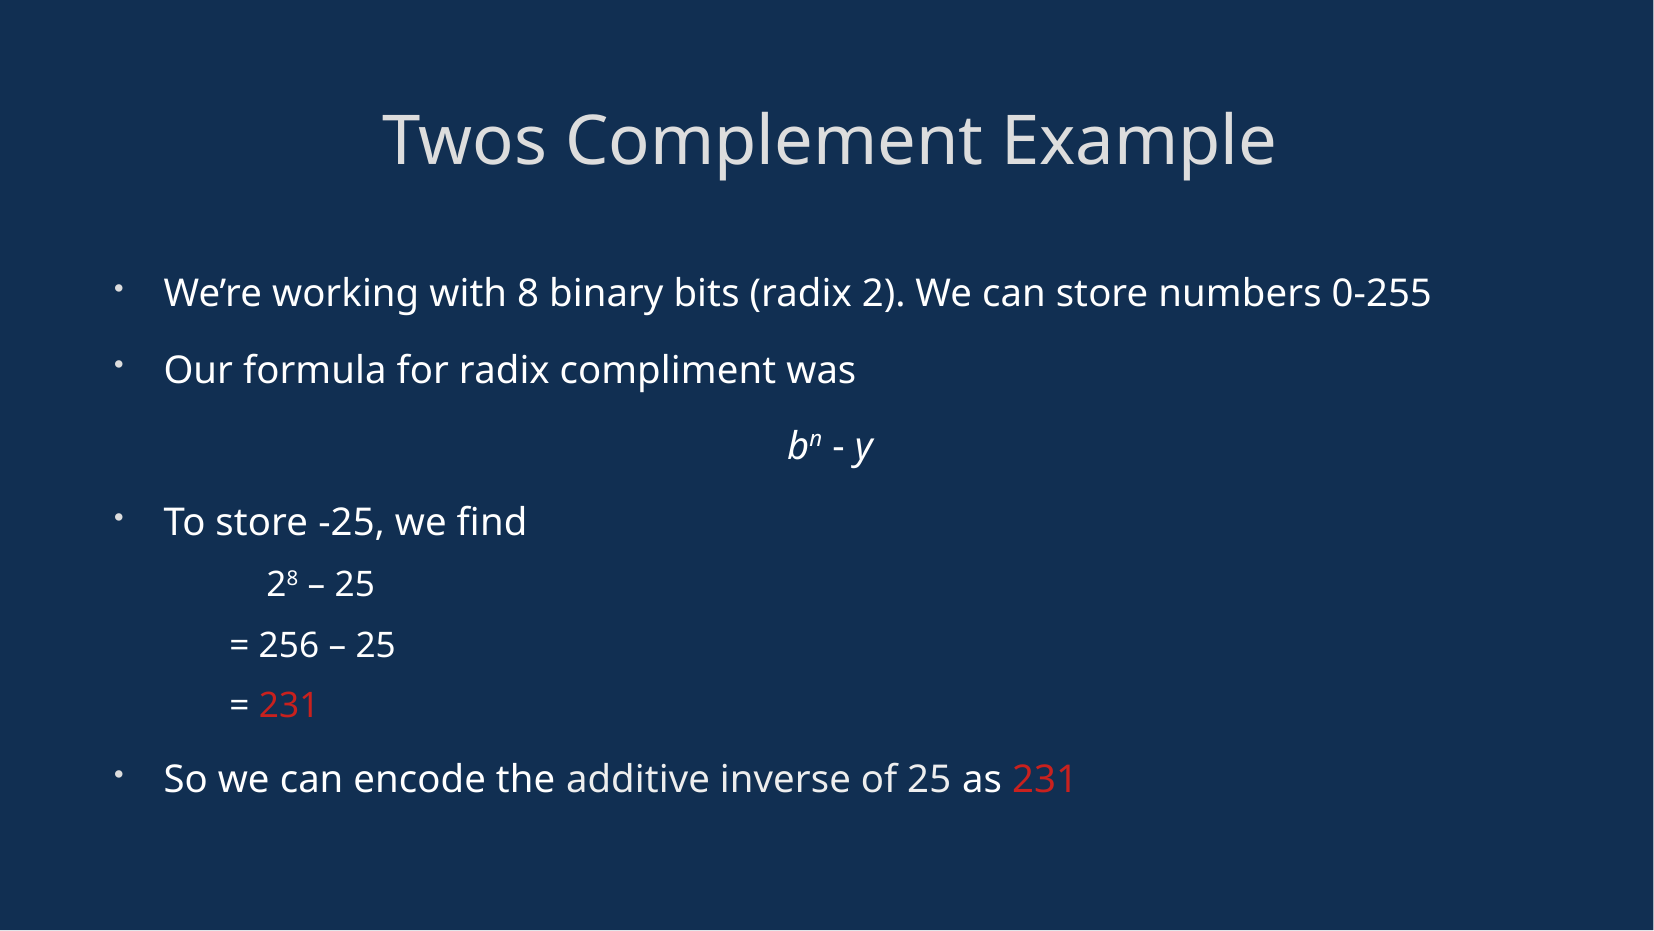

Twos Complement Example
# We’re working with 8 binary bits (radix 2). We can store numbers 0-255
Our formula for radix compliment was
bn - y
To store -25, we find
 28 – 25
= 256 – 25
= 231
So we can encode the additive inverse of 25 as 231